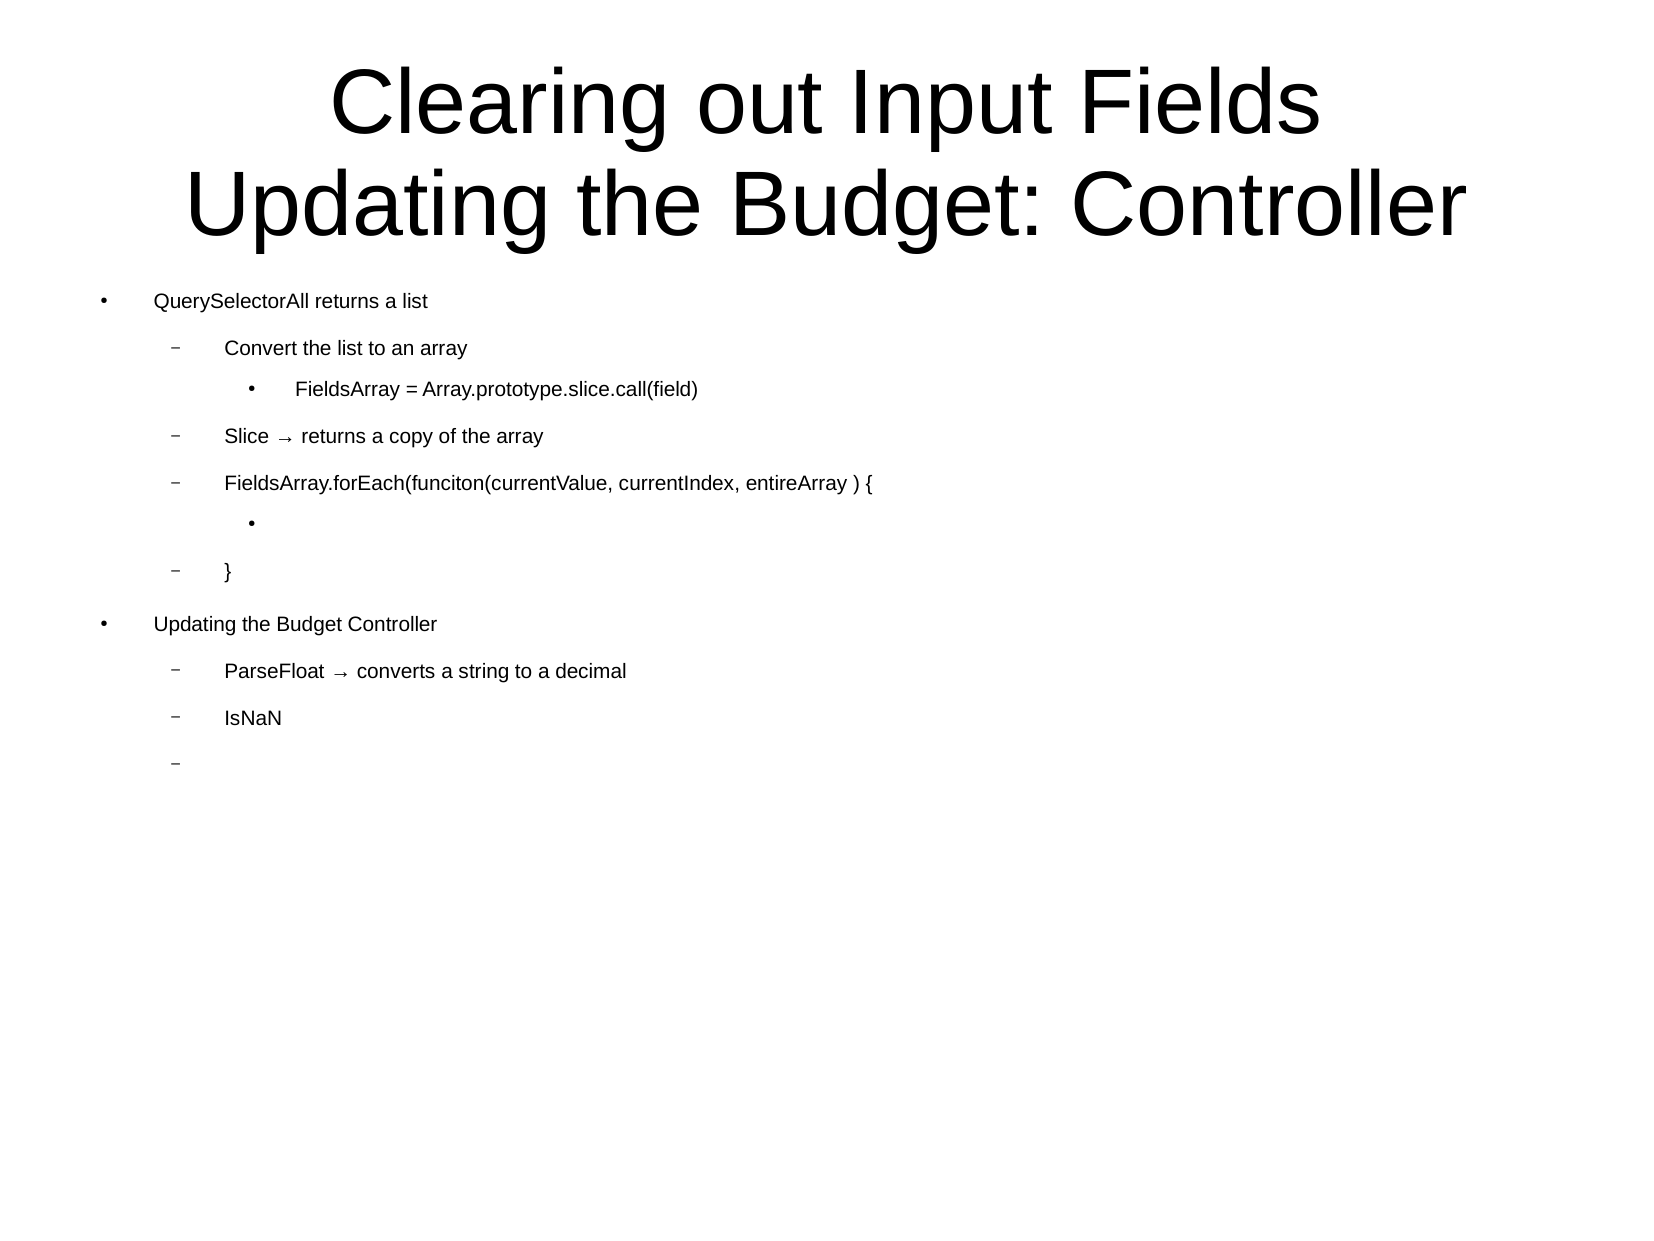

# Clearing out Input Fields Updating the Budget: Controller
QuerySelectorAll returns a list
Convert the list to an array
FieldsArray = Array.prototype.slice.call(field)
Slice → returns a copy of the array
FieldsArray.forEach(funciton(currentValue, currentIndex, entireArray ) {
}
Updating the Budget Controller
ParseFloat → converts a string to a decimal
IsNaN